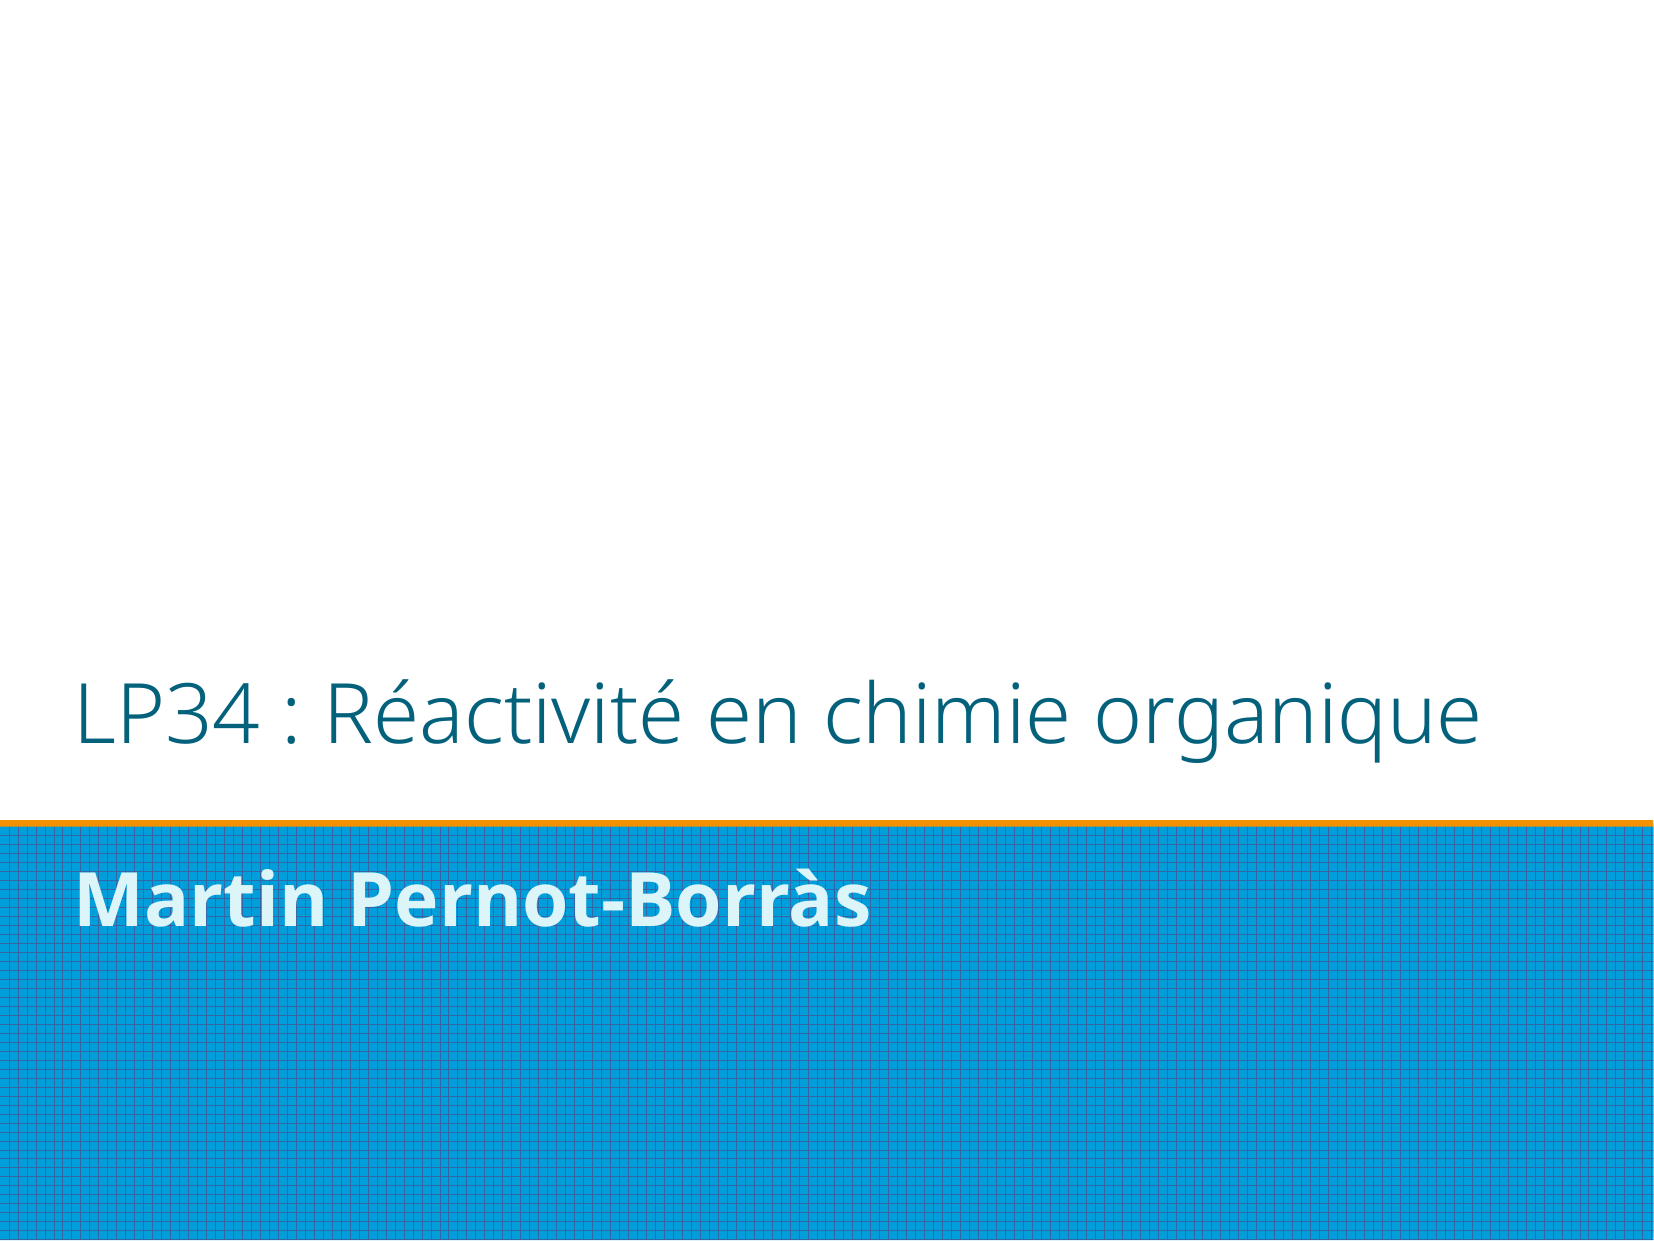

# LP34 : Réactivité en chimie organique
Martin Pernot-Borràs